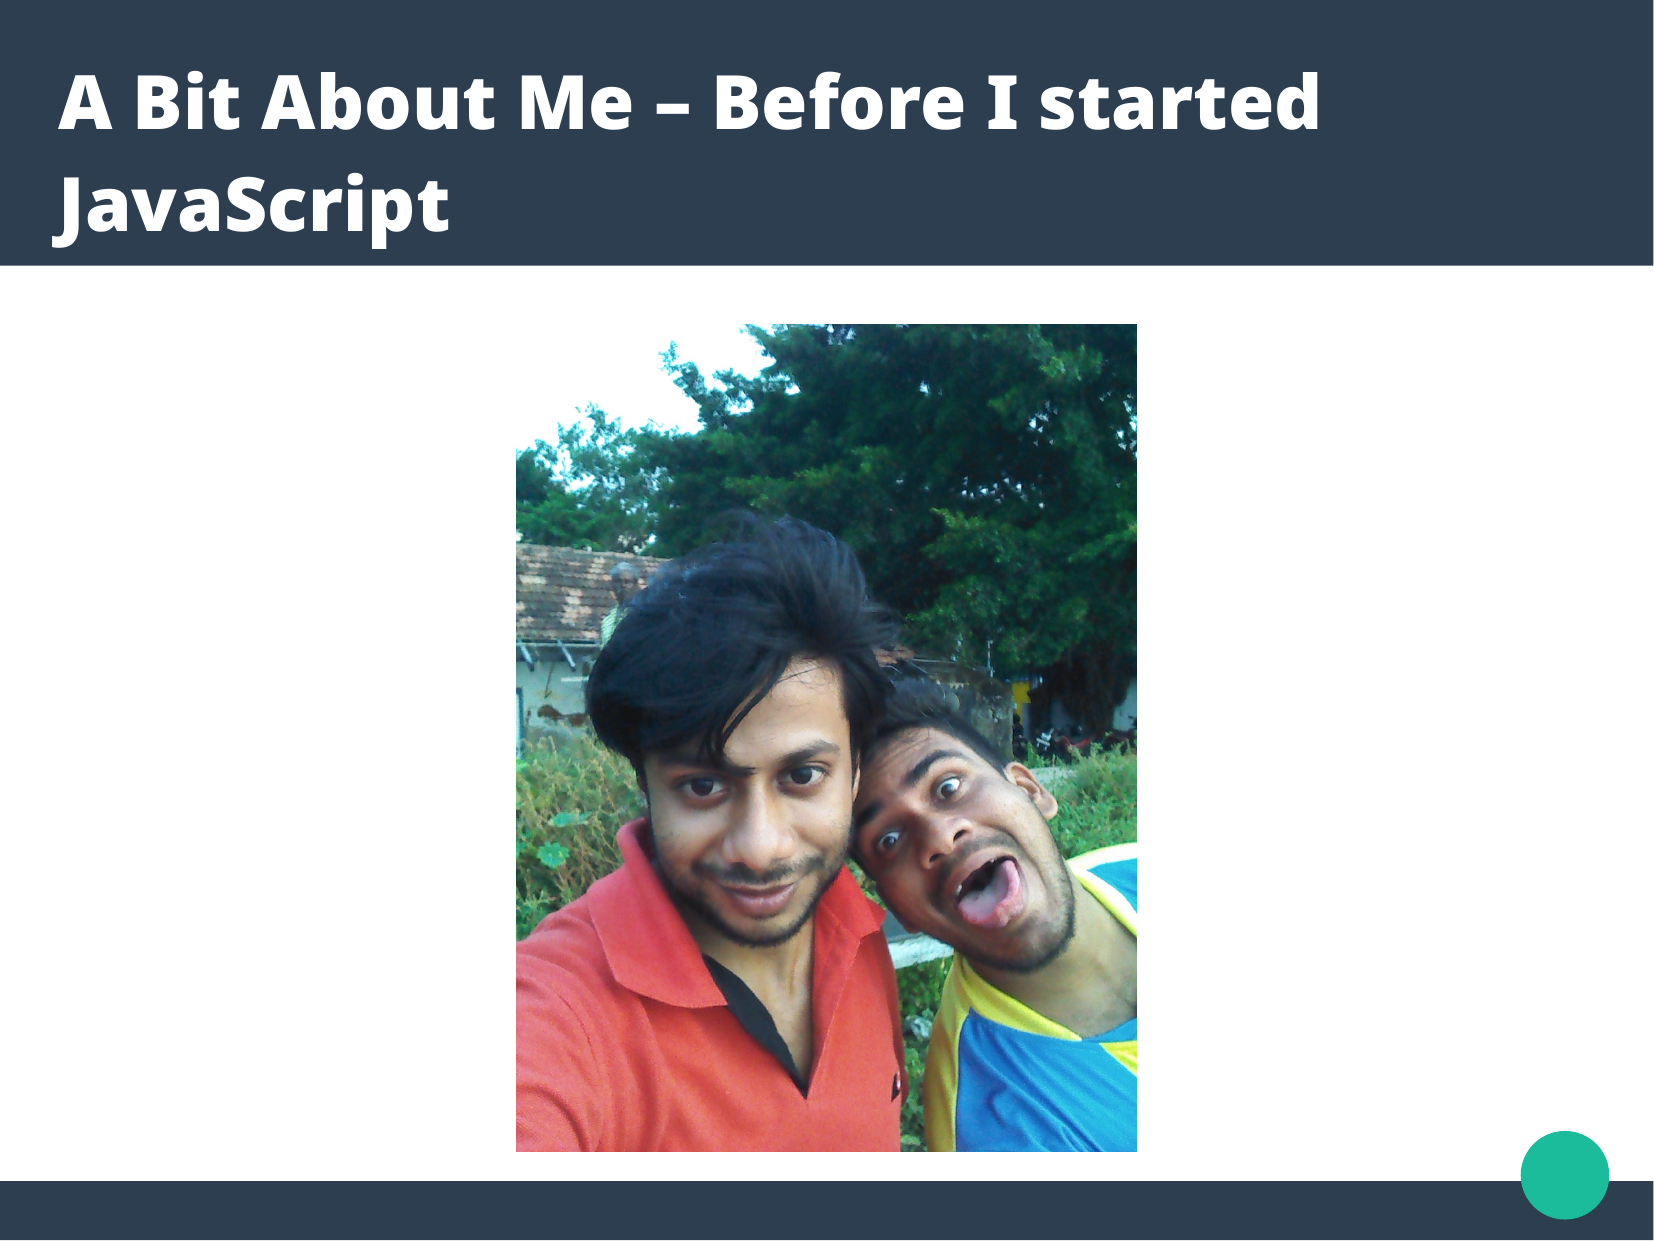

# A Bit About Me – Before I started JavaScript